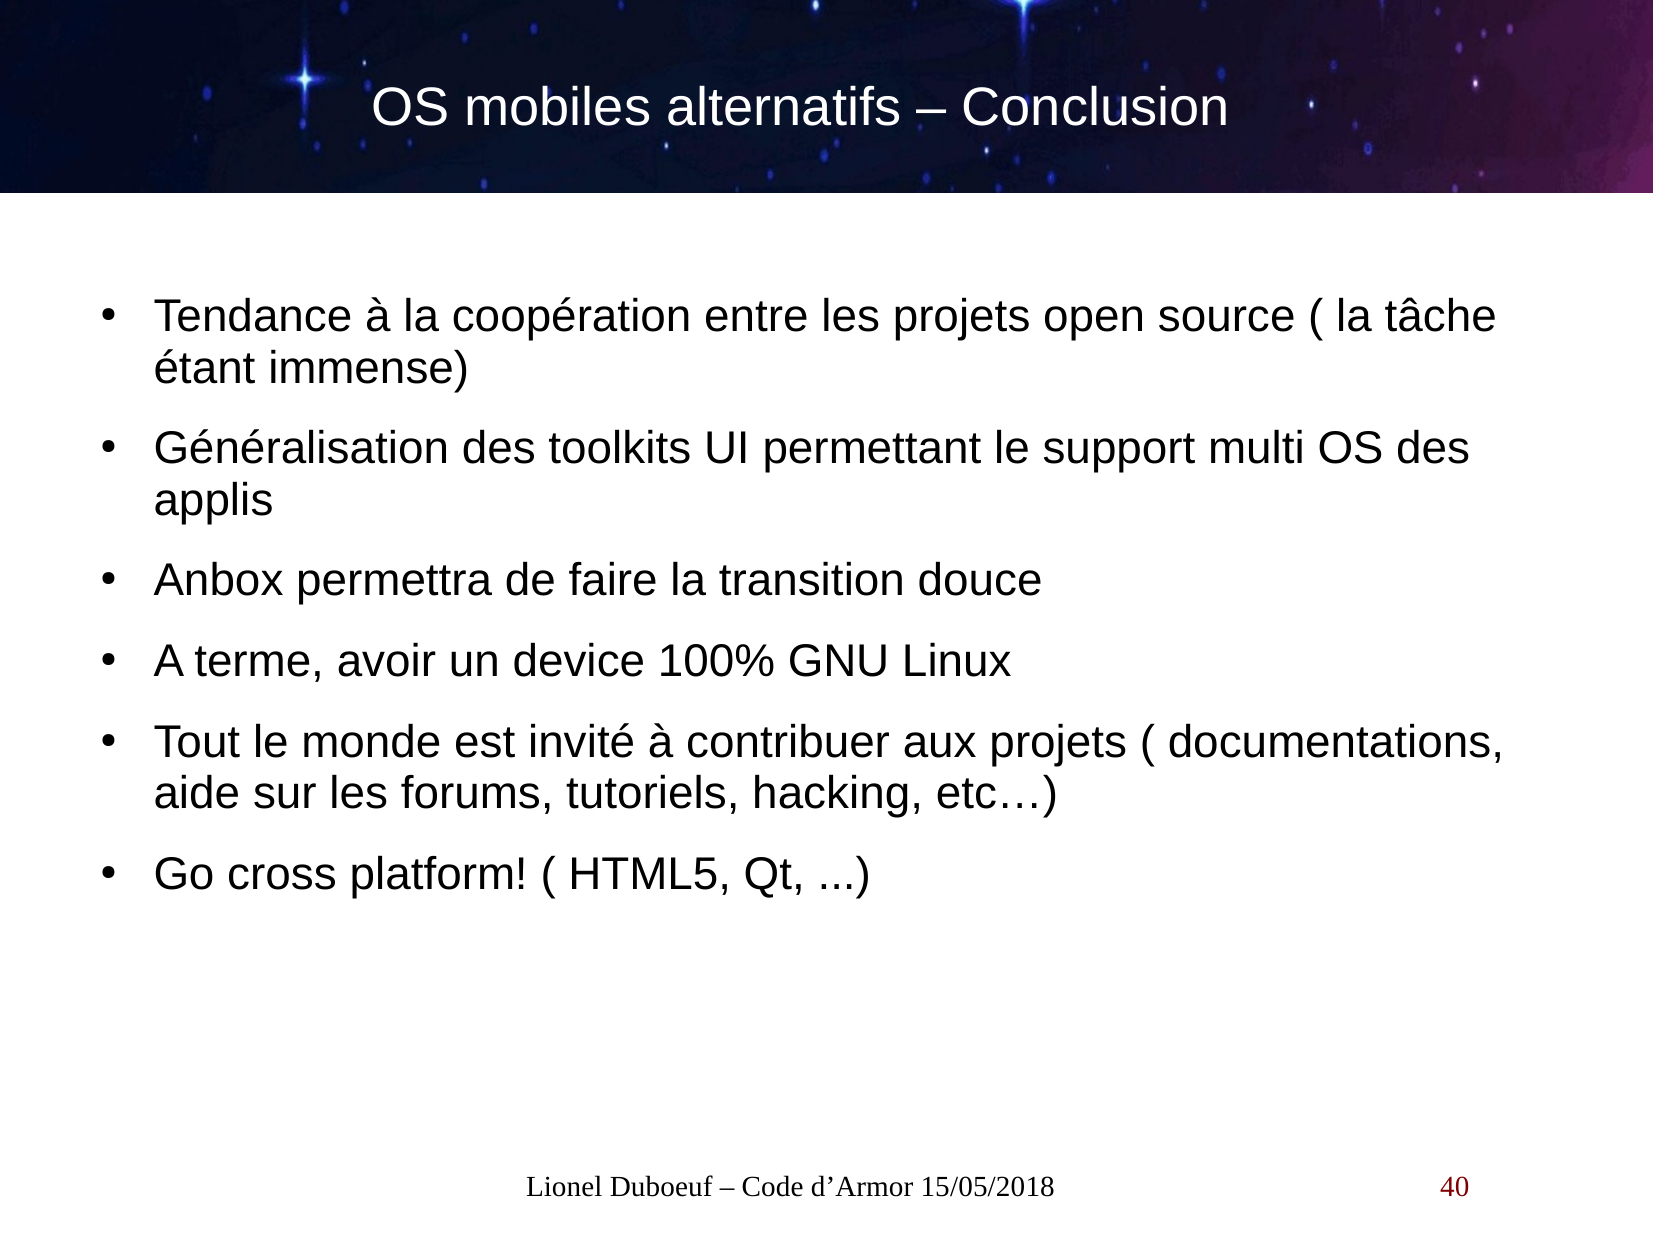

# OS mobiles alternatifs – Conclusion
Tendance à la coopération entre les projets open source ( la tâche étant immense)
Généralisation des toolkits UI permettant le support multi OS des applis
Anbox permettra de faire la transition douce
A terme, avoir un device 100% GNU Linux
Tout le monde est invité à contribuer aux projets ( documentations, aide sur les forums, tutoriels, hacking, etc…)
Go cross platform! ( HTML5, Qt, ...)
40